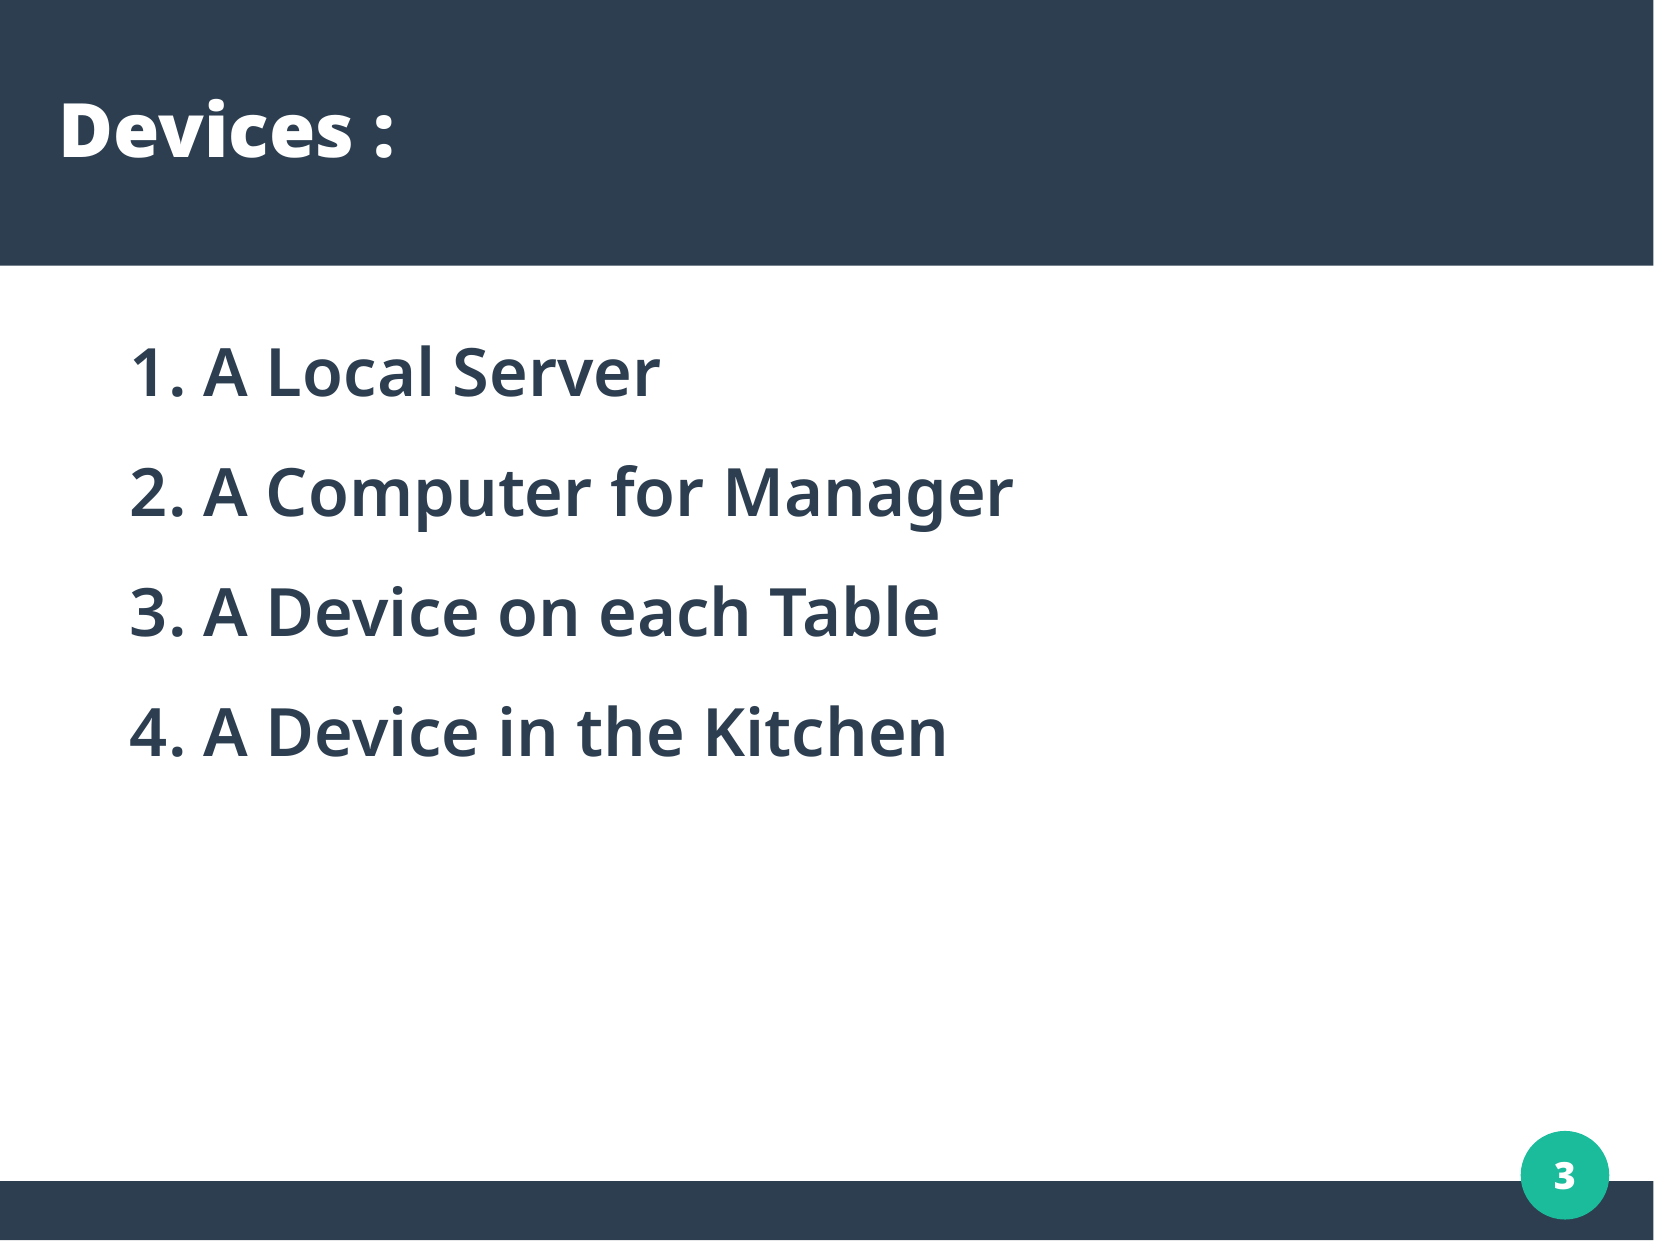

# Devices :
1. A Local Server
2. A Computer for Manager
3. A Device on each Table
4. A Device in the Kitchen
3